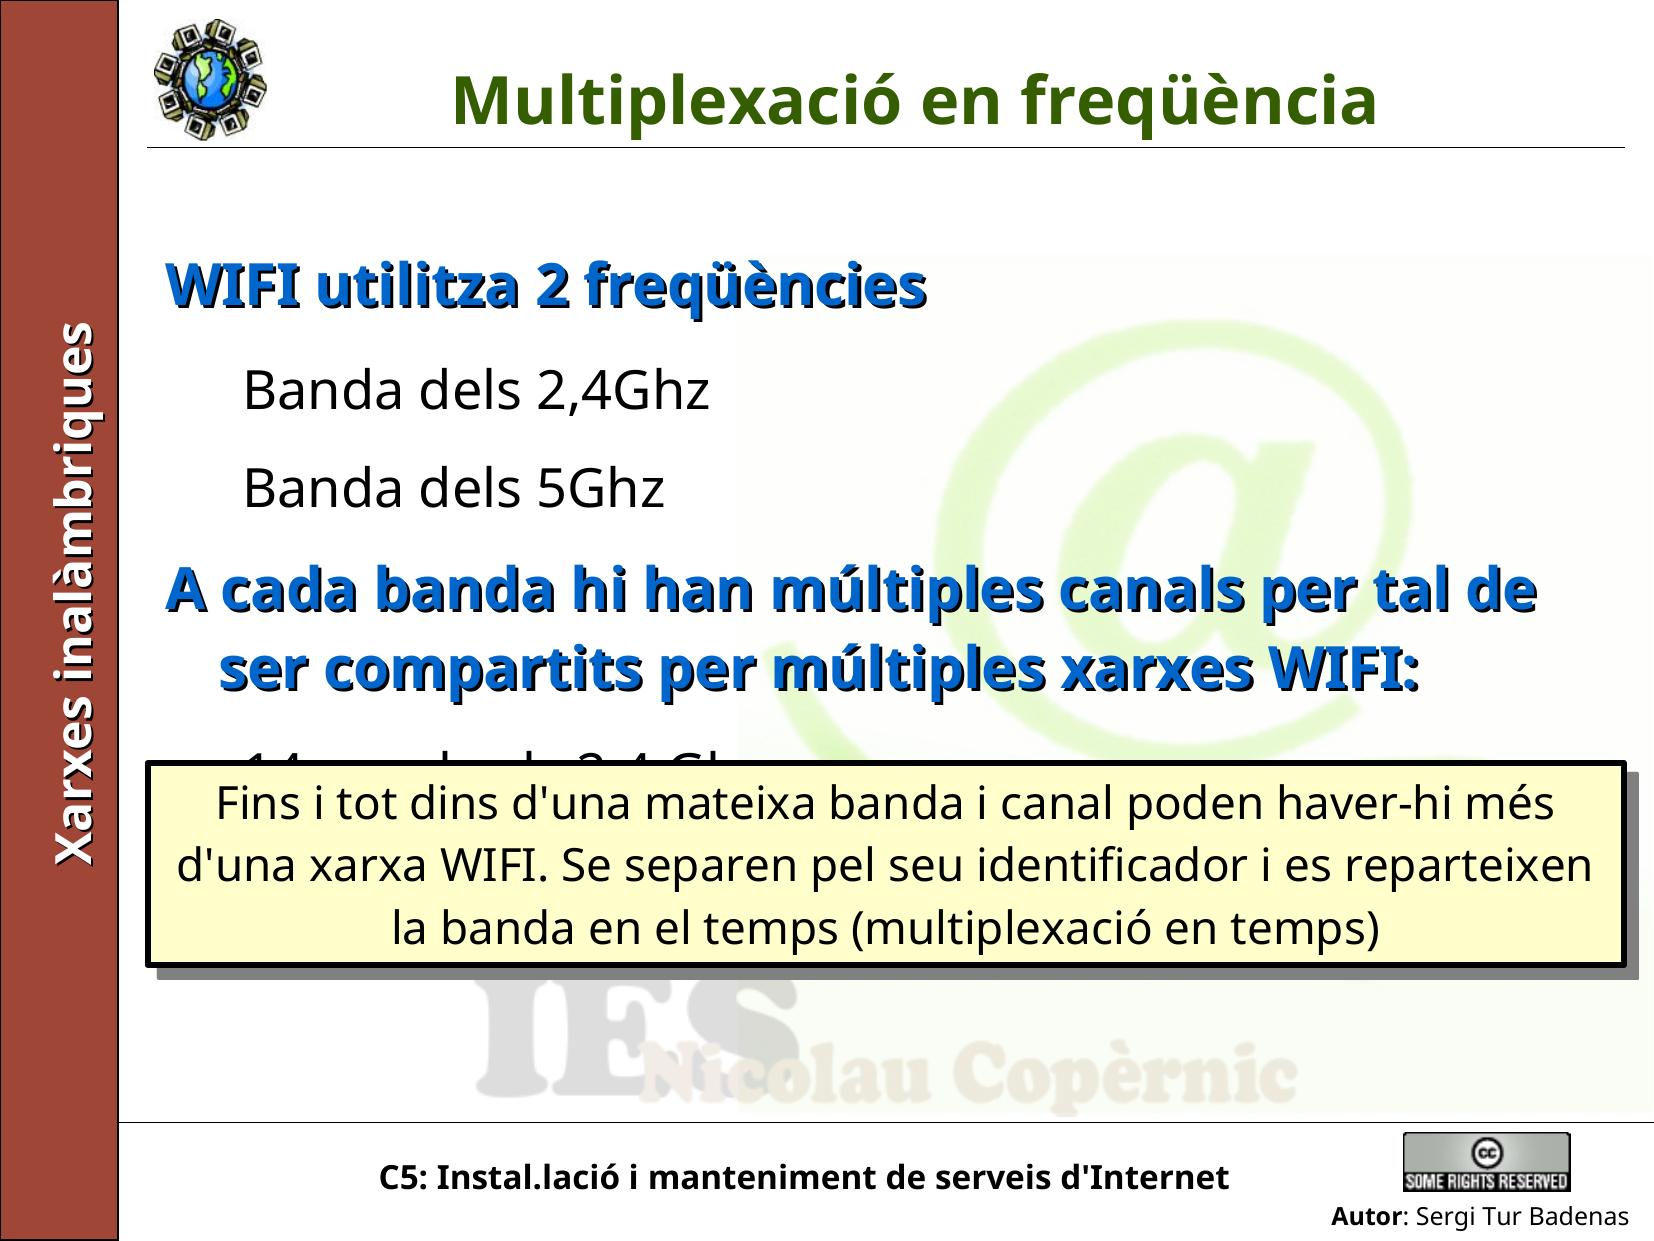

# Multiplexació en freqüència
WIFI utilitza 2 freqüències
Banda dels 2,4Ghz
Banda dels 5Ghz
A cada banda hi han múltiples canals per tal de ser compartits per múltiples xarxes WIFI:
14 canals als 2.4 Ghz
Fins i tot dins d'una mateixa banda i canal poden haver-hi més d'una xarxa WIFI. Se separen pel seu identificador i es reparteixen la banda en el temps (multiplexació en temps)